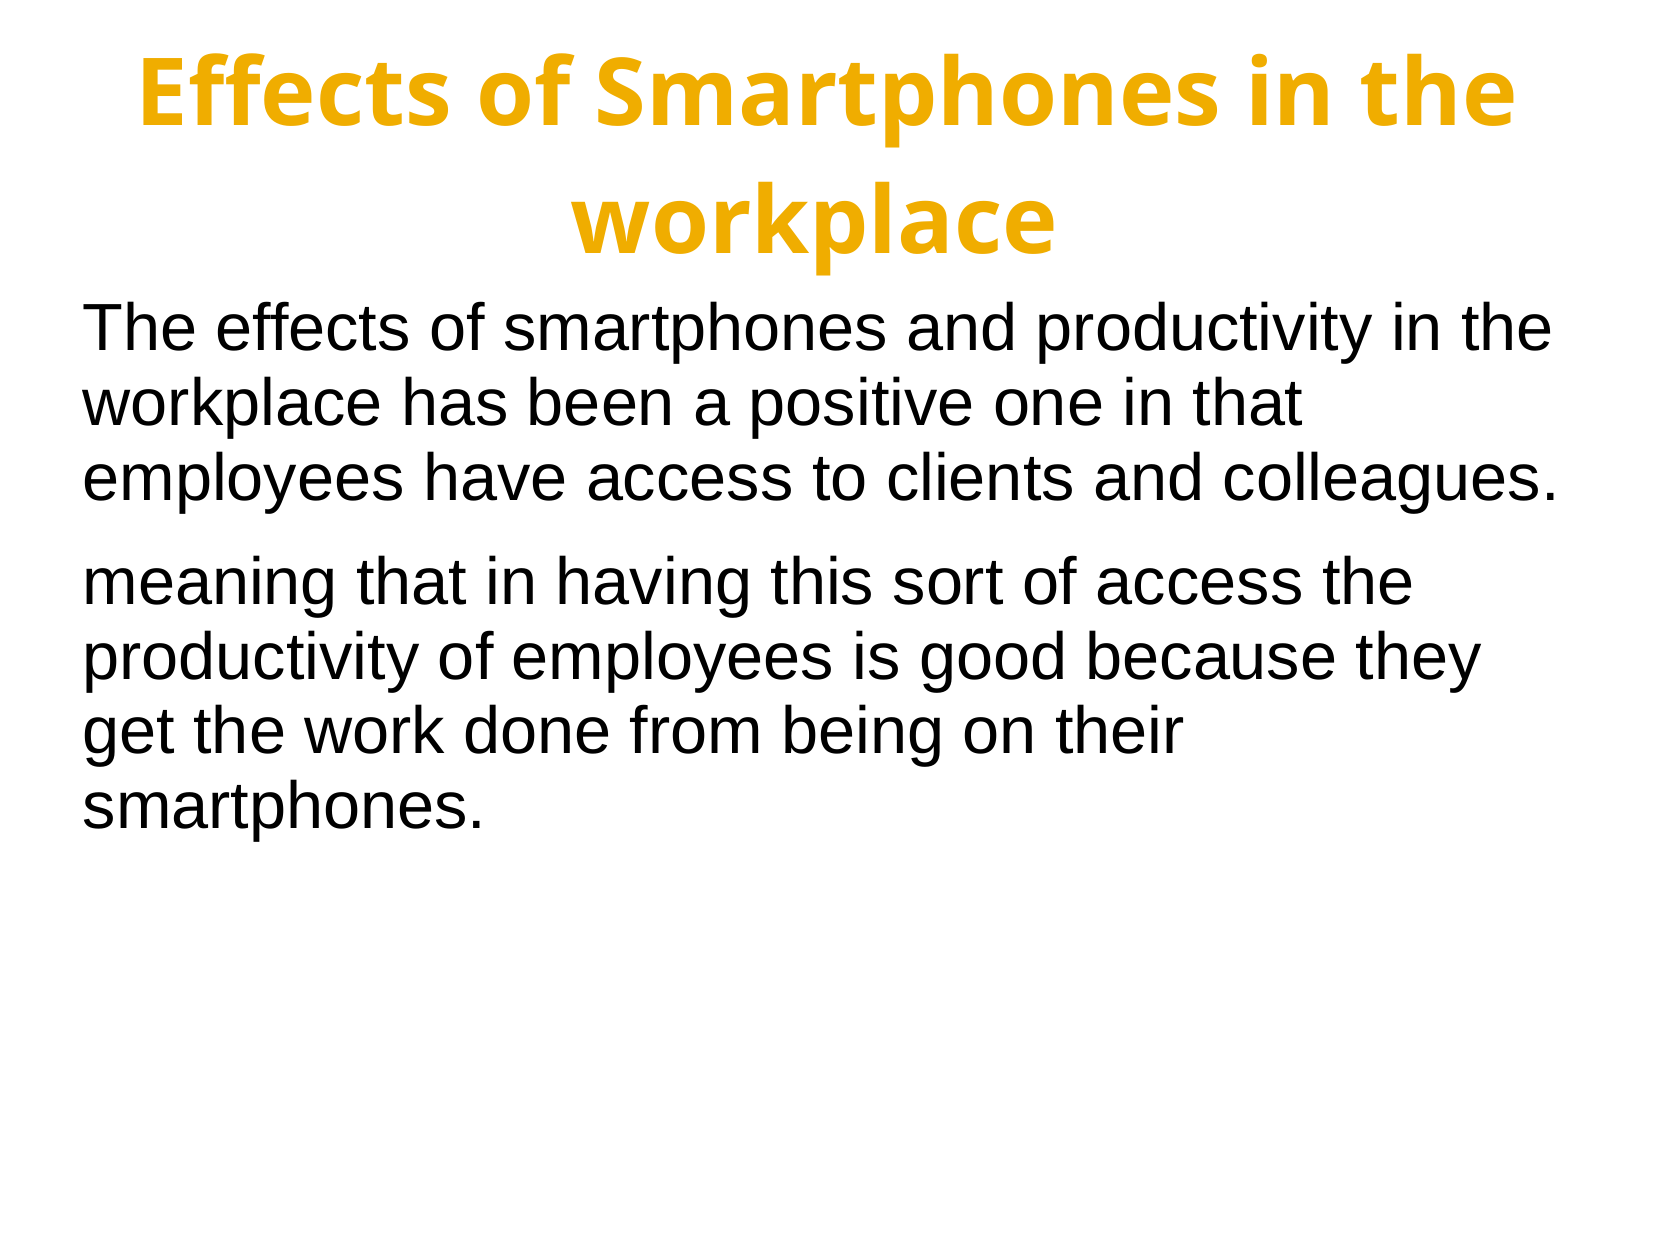

# Effects of Smartphones in the workplace
The effects of smartphones and productivity in the workplace has been a positive one in that employees have access to clients and colleagues.
meaning that in having this sort of access the productivity of employees is good because they get the work done from being on their smartphones.